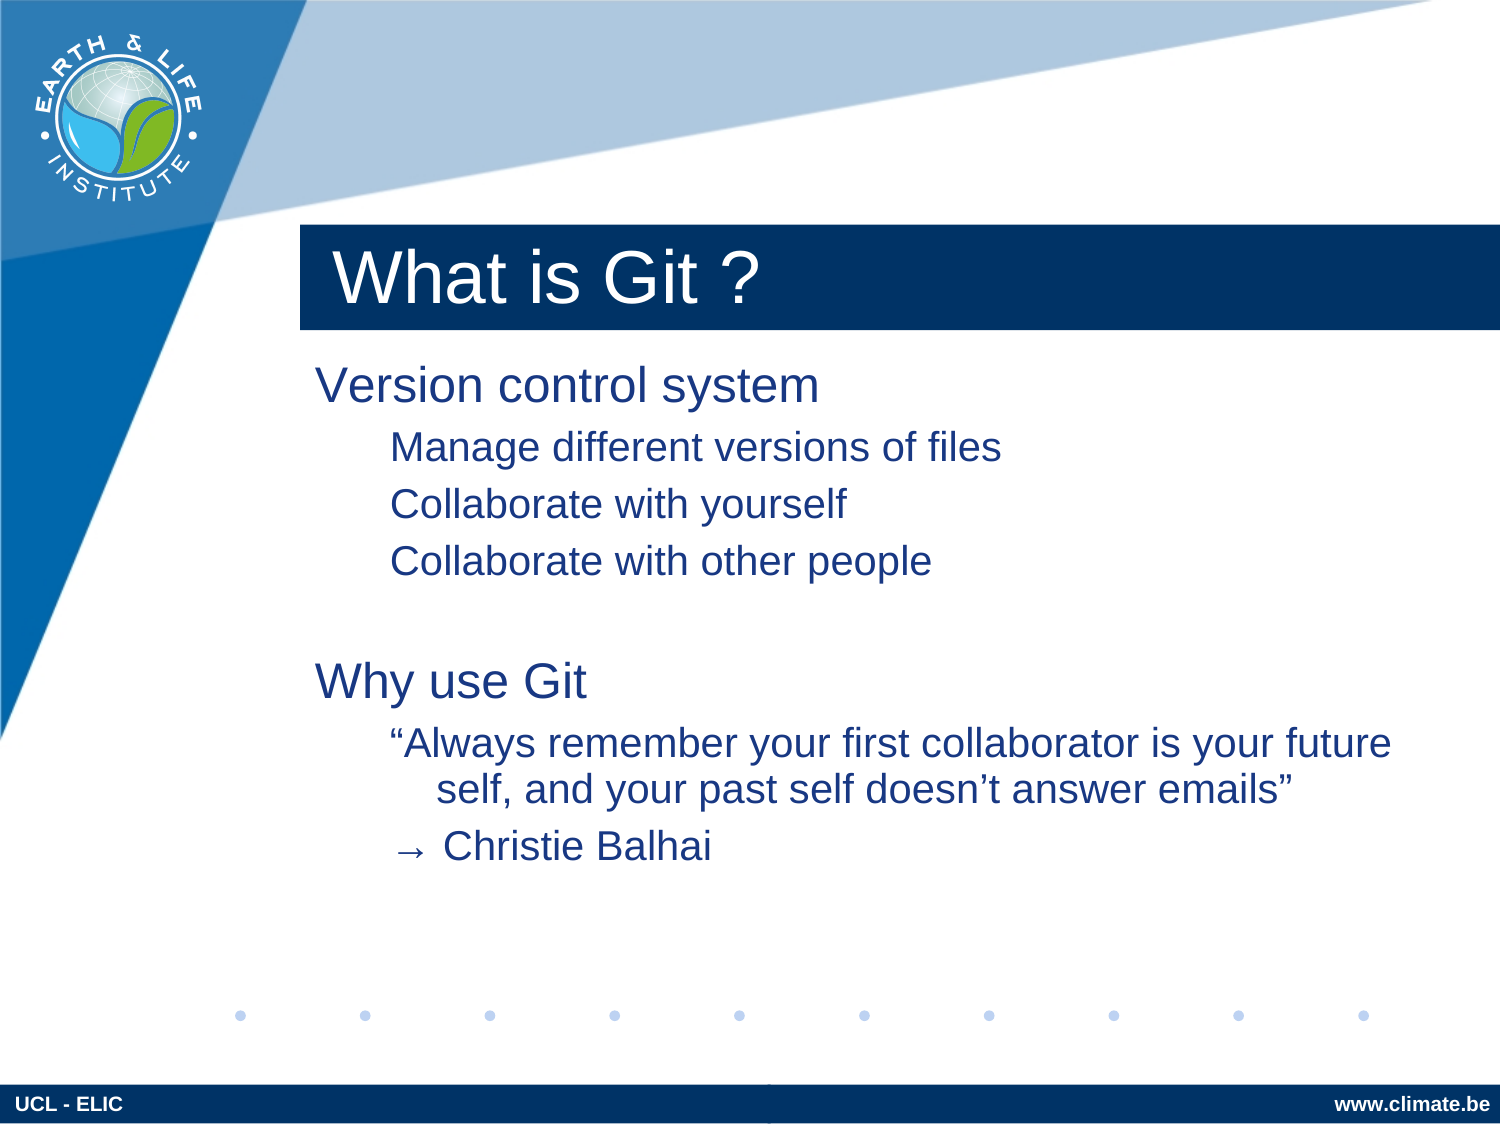

# What is Git ?
Version control system
Manage different versions of files
Collaborate with yourself
Collaborate with other people
Why use Git
“Always remember your first collaborator is your future self, and your past self doesn’t answer emails”
→ Christie Balhai